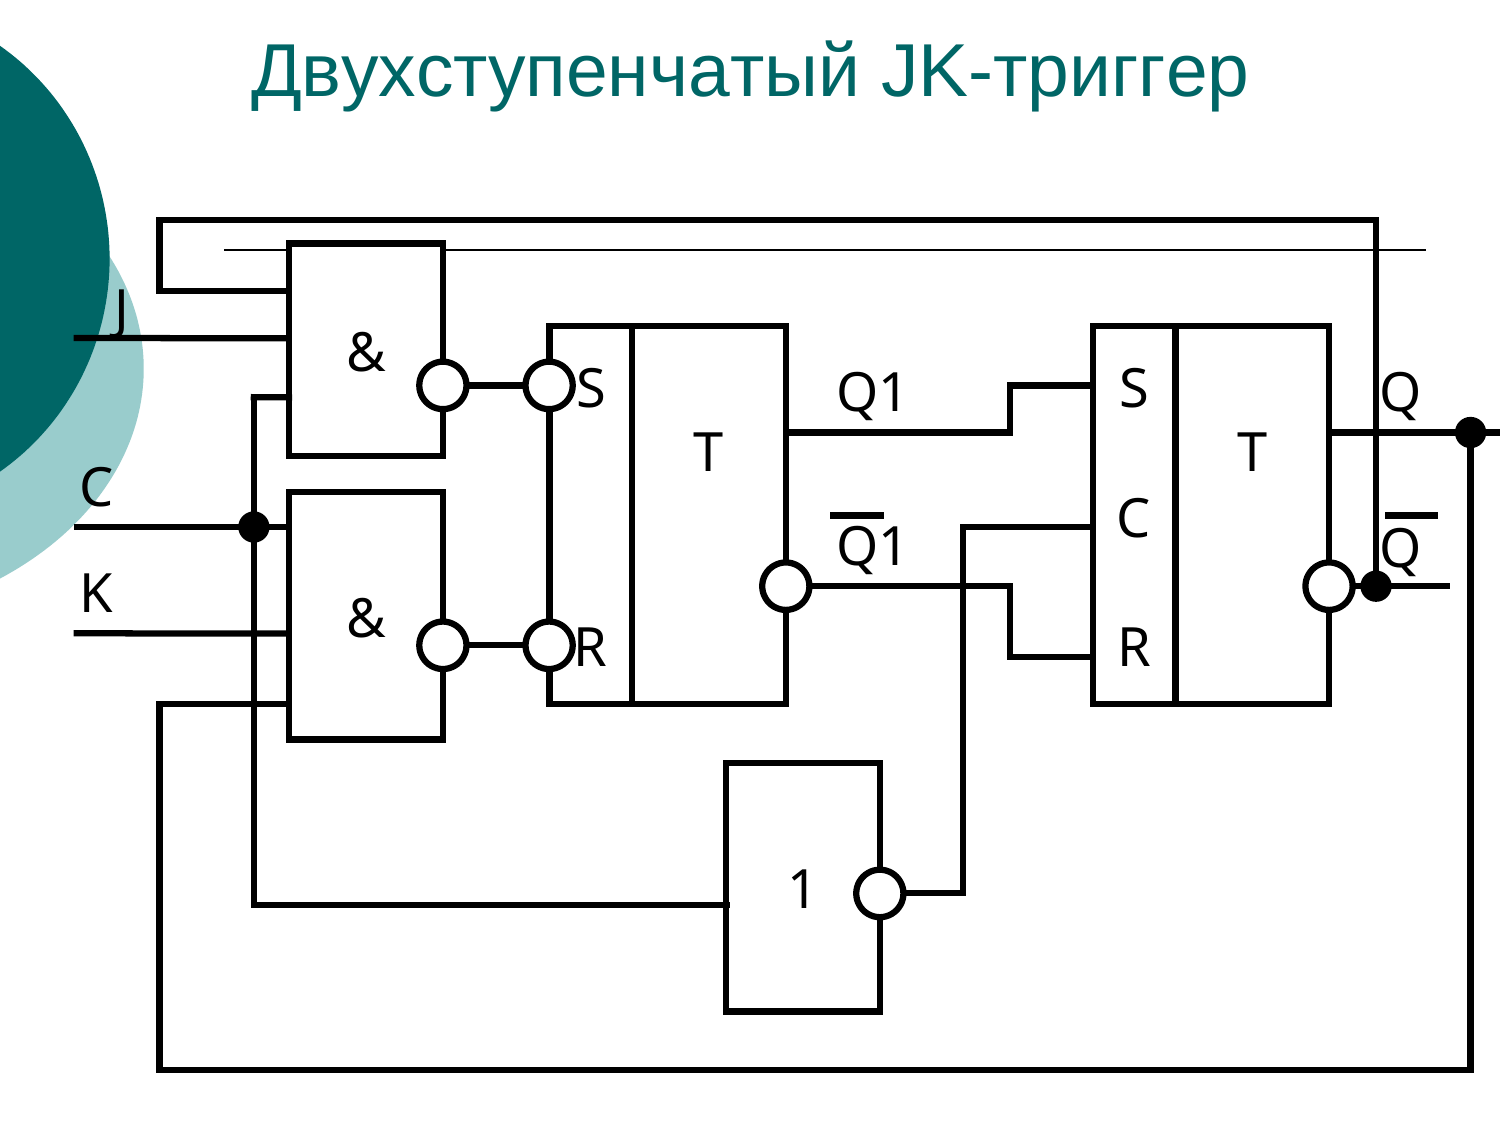

# Двухступенчатый JK-триггер
&
J
S
R
T
S
C
R
T
Q1
Q
С
&
Q1
Q
K
1